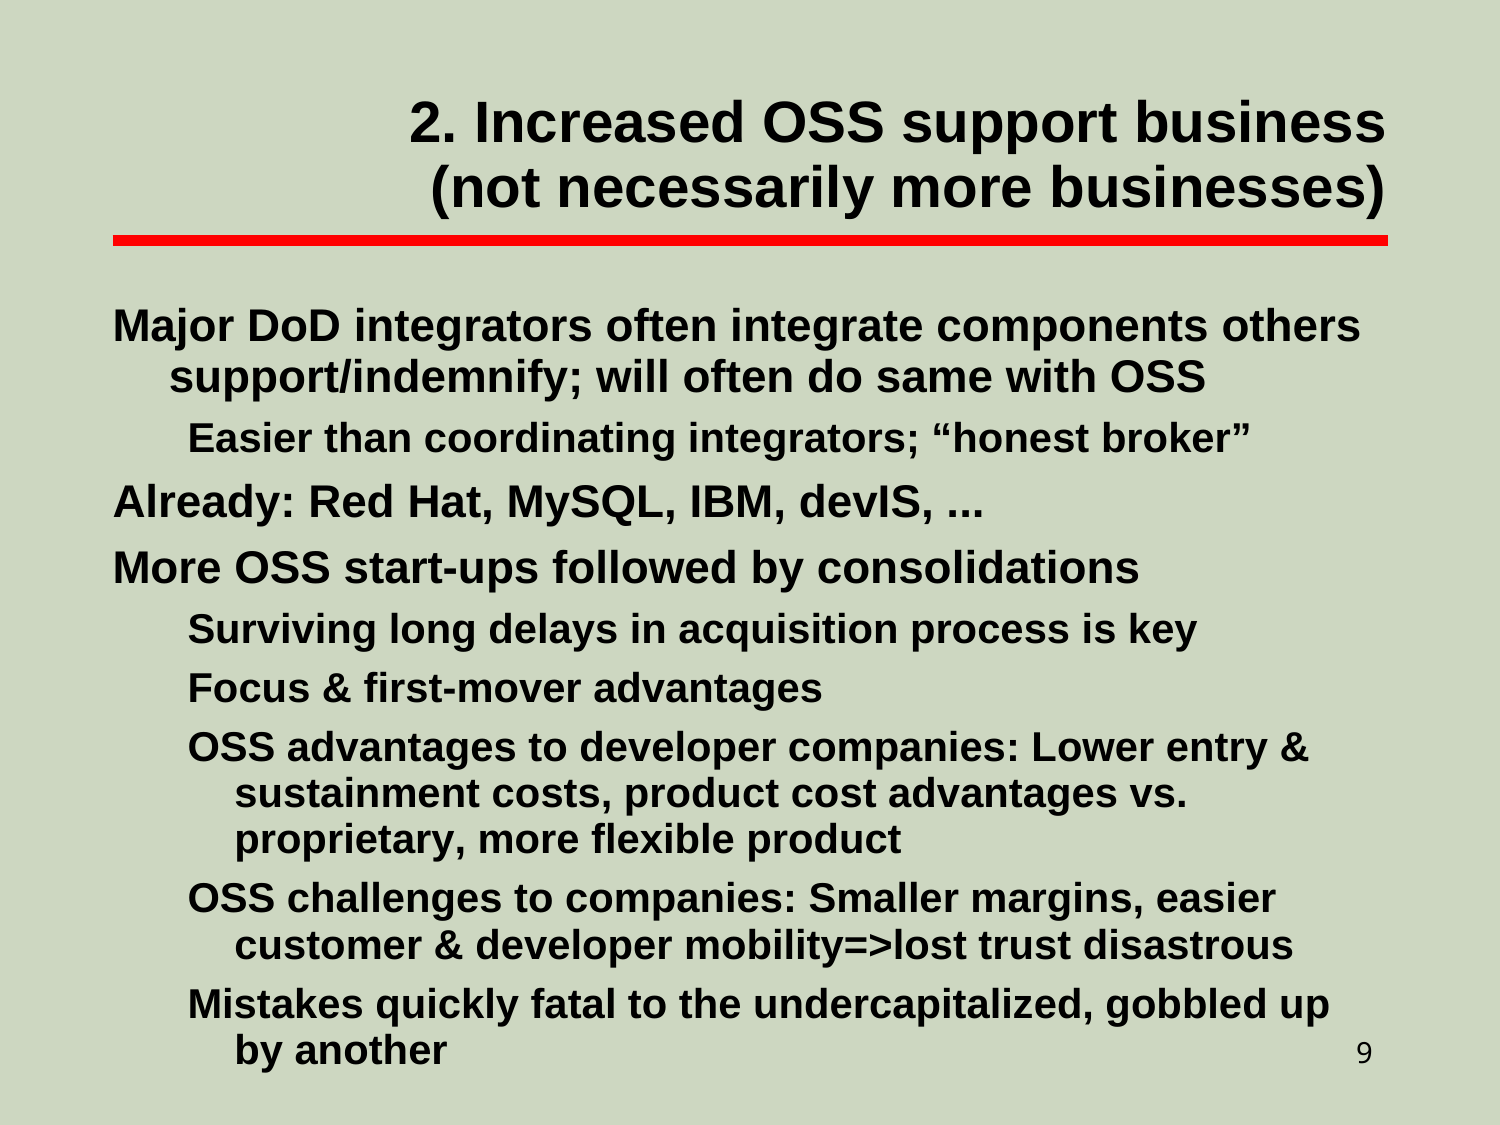

# 2. Increased OSS support business (not necessarily more businesses)
Major DoD integrators often integrate components others support/indemnify; will often do same with OSS
Easier than coordinating integrators; “honest broker”
Already: Red Hat, MySQL, IBM, devIS, ...
More OSS start-ups followed by consolidations
Surviving long delays in acquisition process is key
Focus & first-mover advantages
OSS advantages to developer companies: Lower entry & sustainment costs, product cost advantages vs. proprietary, more flexible product
OSS challenges to companies: Smaller margins, easier customer & developer mobility=>lost trust disastrous
Mistakes quickly fatal to the undercapitalized, gobbled up by another